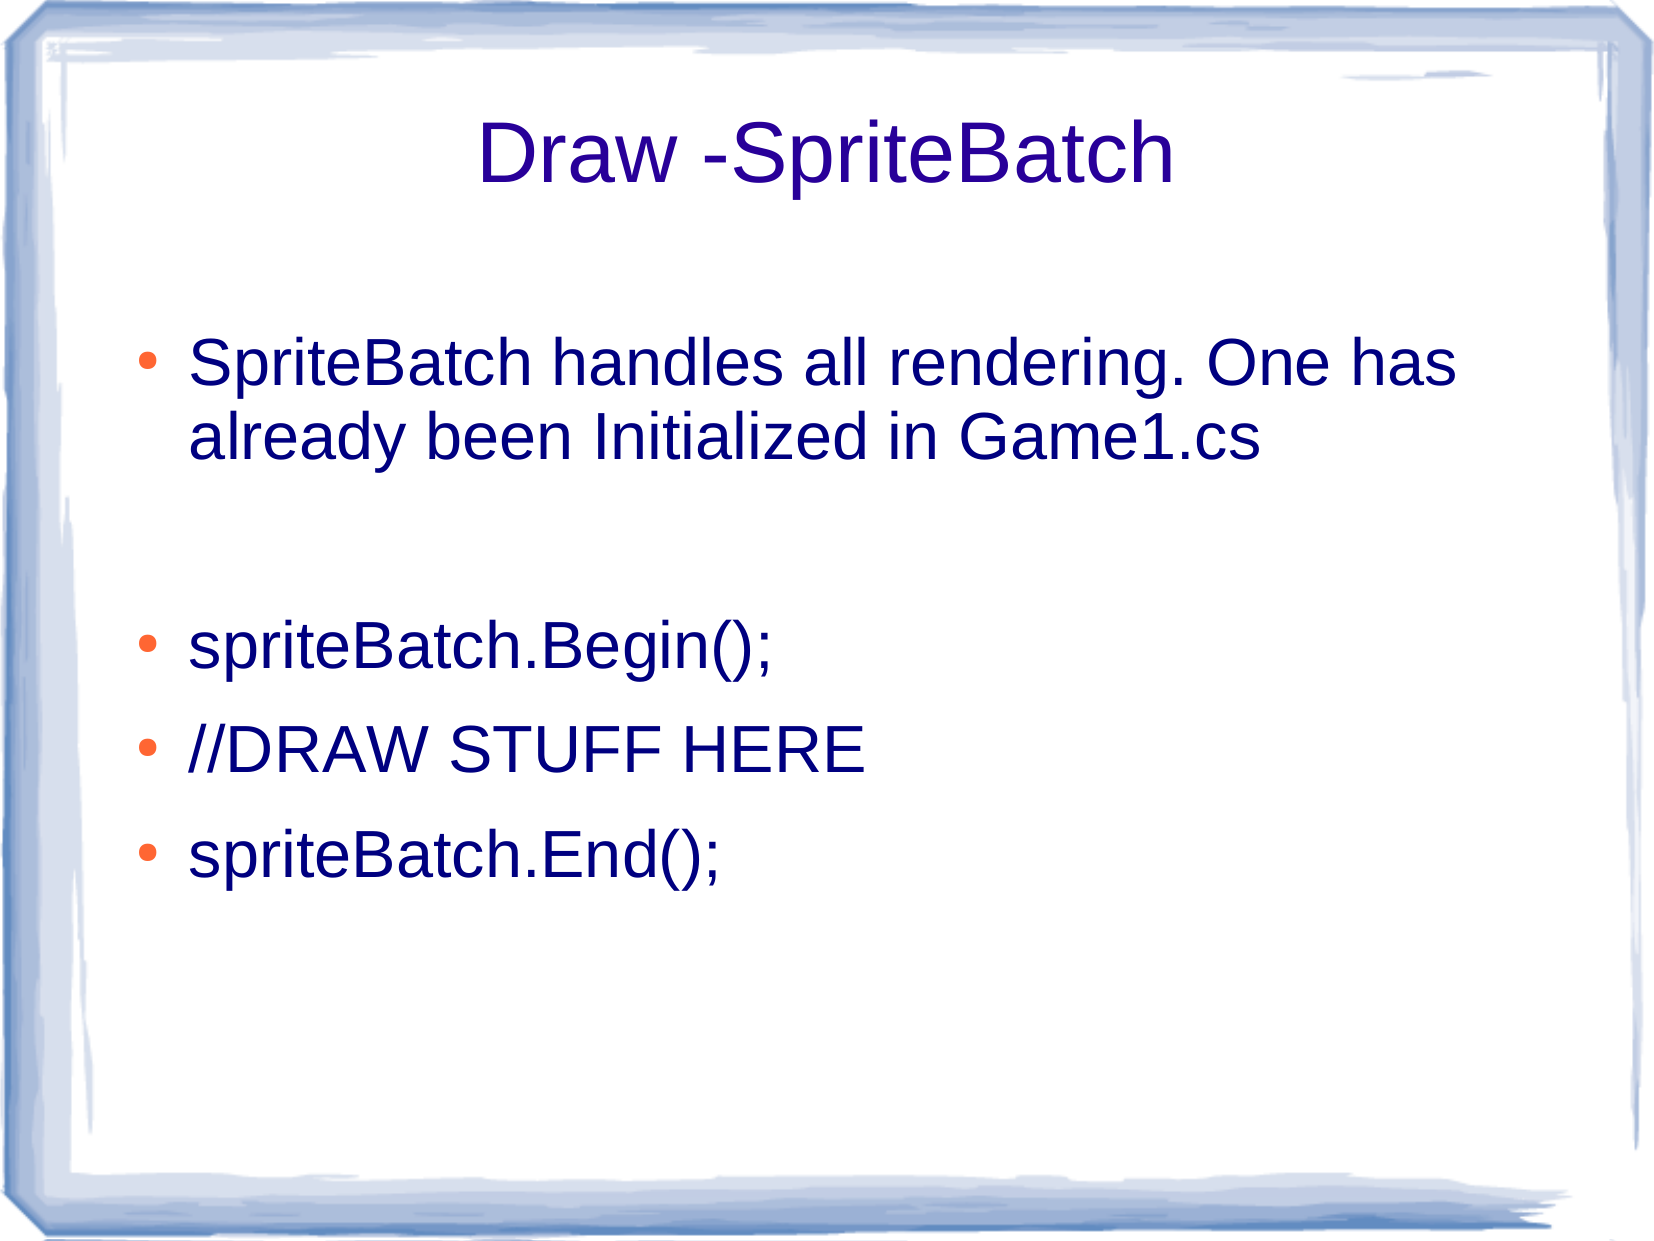

# Draw -SpriteBatch
SpriteBatch handles all rendering. One has already been Initialized in Game1.cs
spriteBatch.Begin();
//DRAW STUFF HERE
spriteBatch.End();